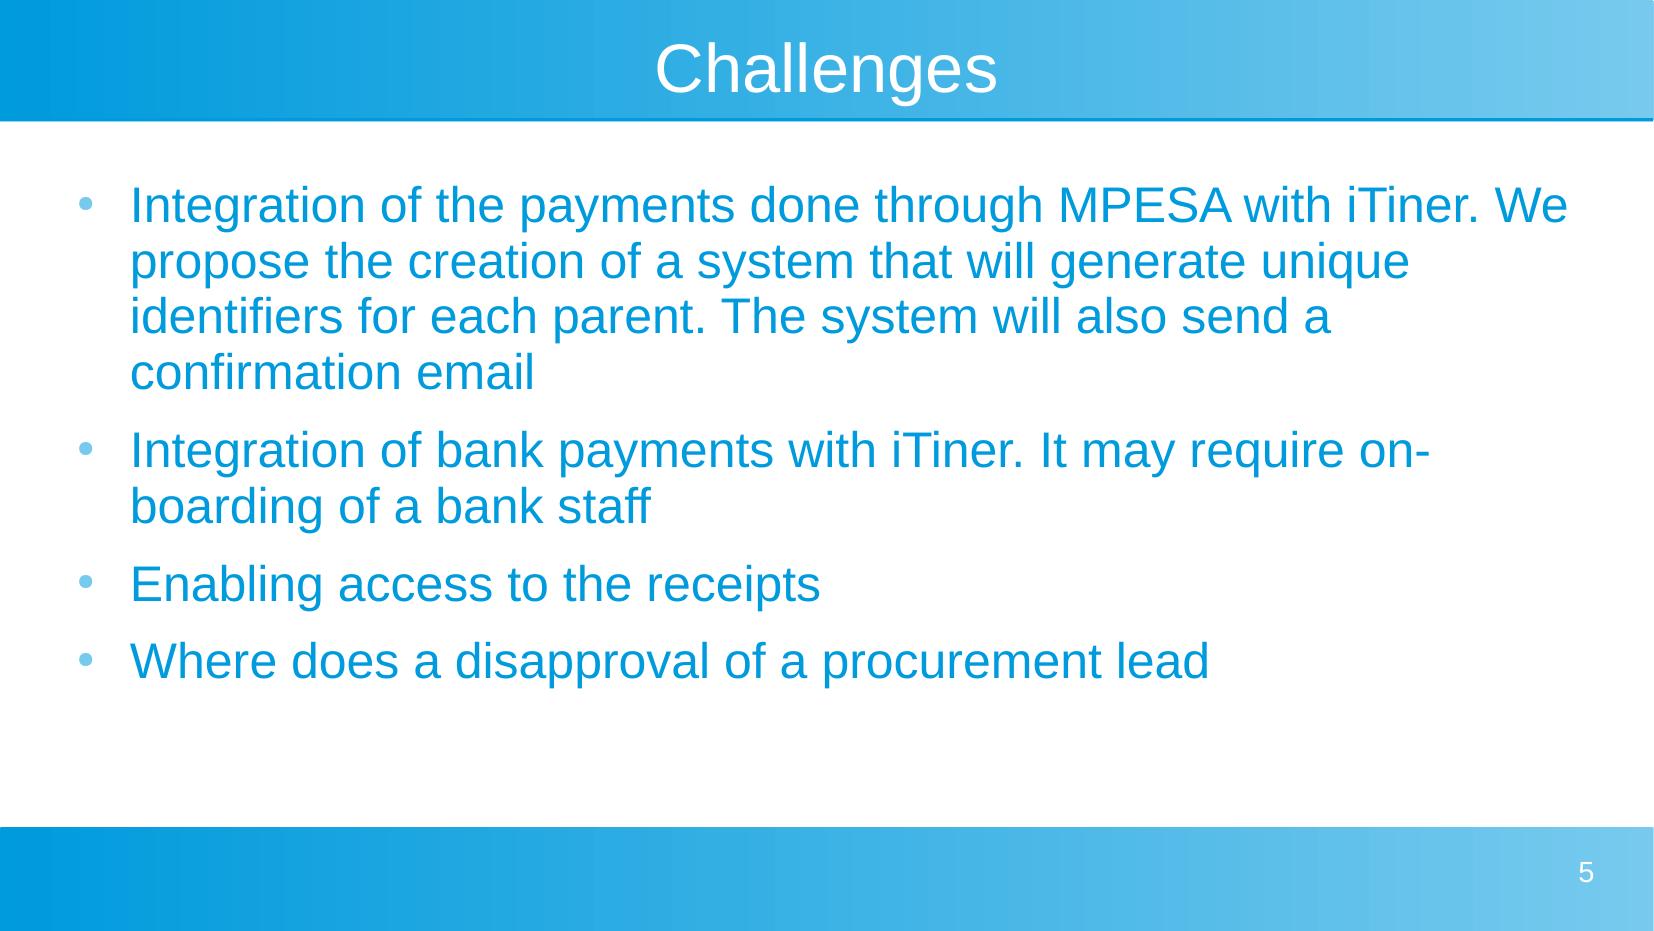

# Challenges
Integration of the payments done through MPESA with iTiner. We propose the creation of a system that will generate unique identifiers for each parent. The system will also send a confirmation email
Integration of bank payments with iTiner. It may require on-boarding of a bank staff
Enabling access to the receipts
Where does a disapproval of a procurement lead
5